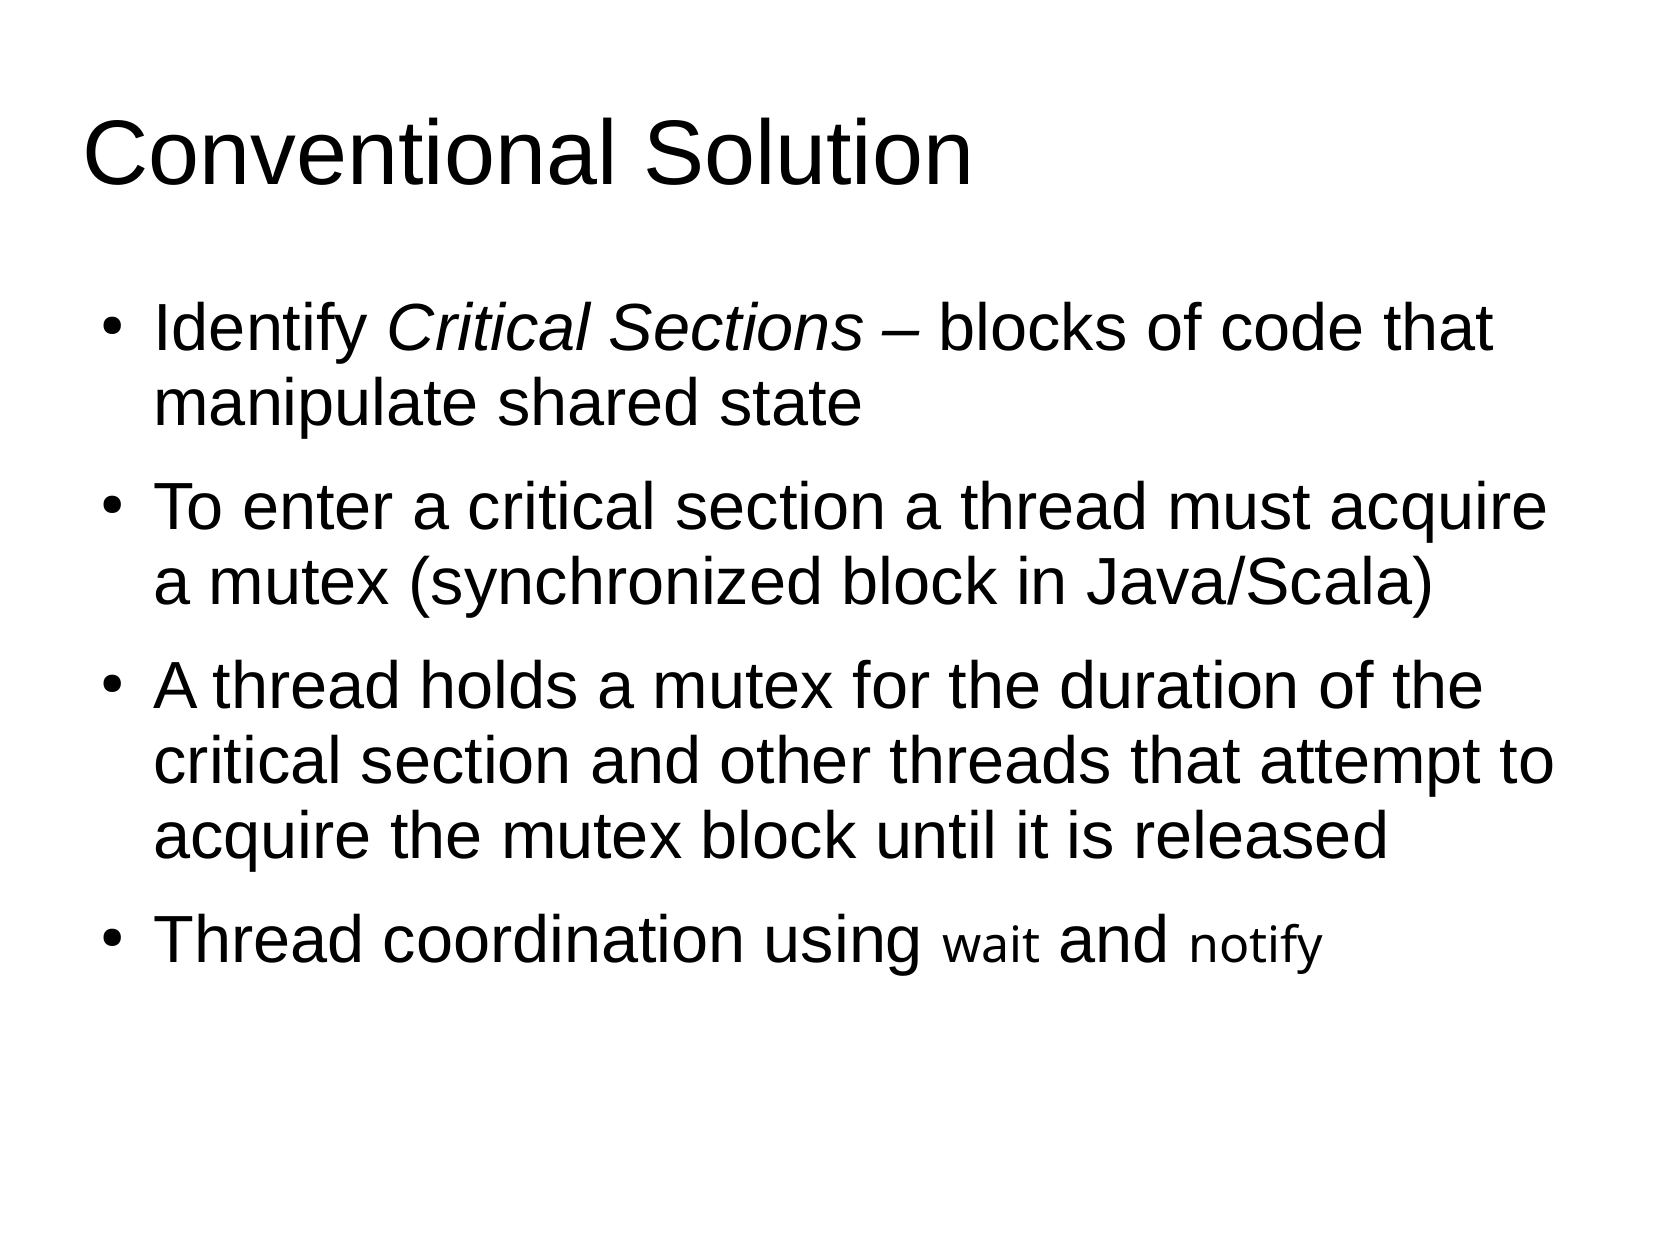

# Conventional Solution
Identify Critical Sections – blocks of code that manipulate shared state
To enter a critical section a thread must acquire a mutex (synchronized block in Java/Scala)
A thread holds a mutex for the duration of the critical section and other threads that attempt to acquire the mutex block until it is released
Thread coordination using wait and notify